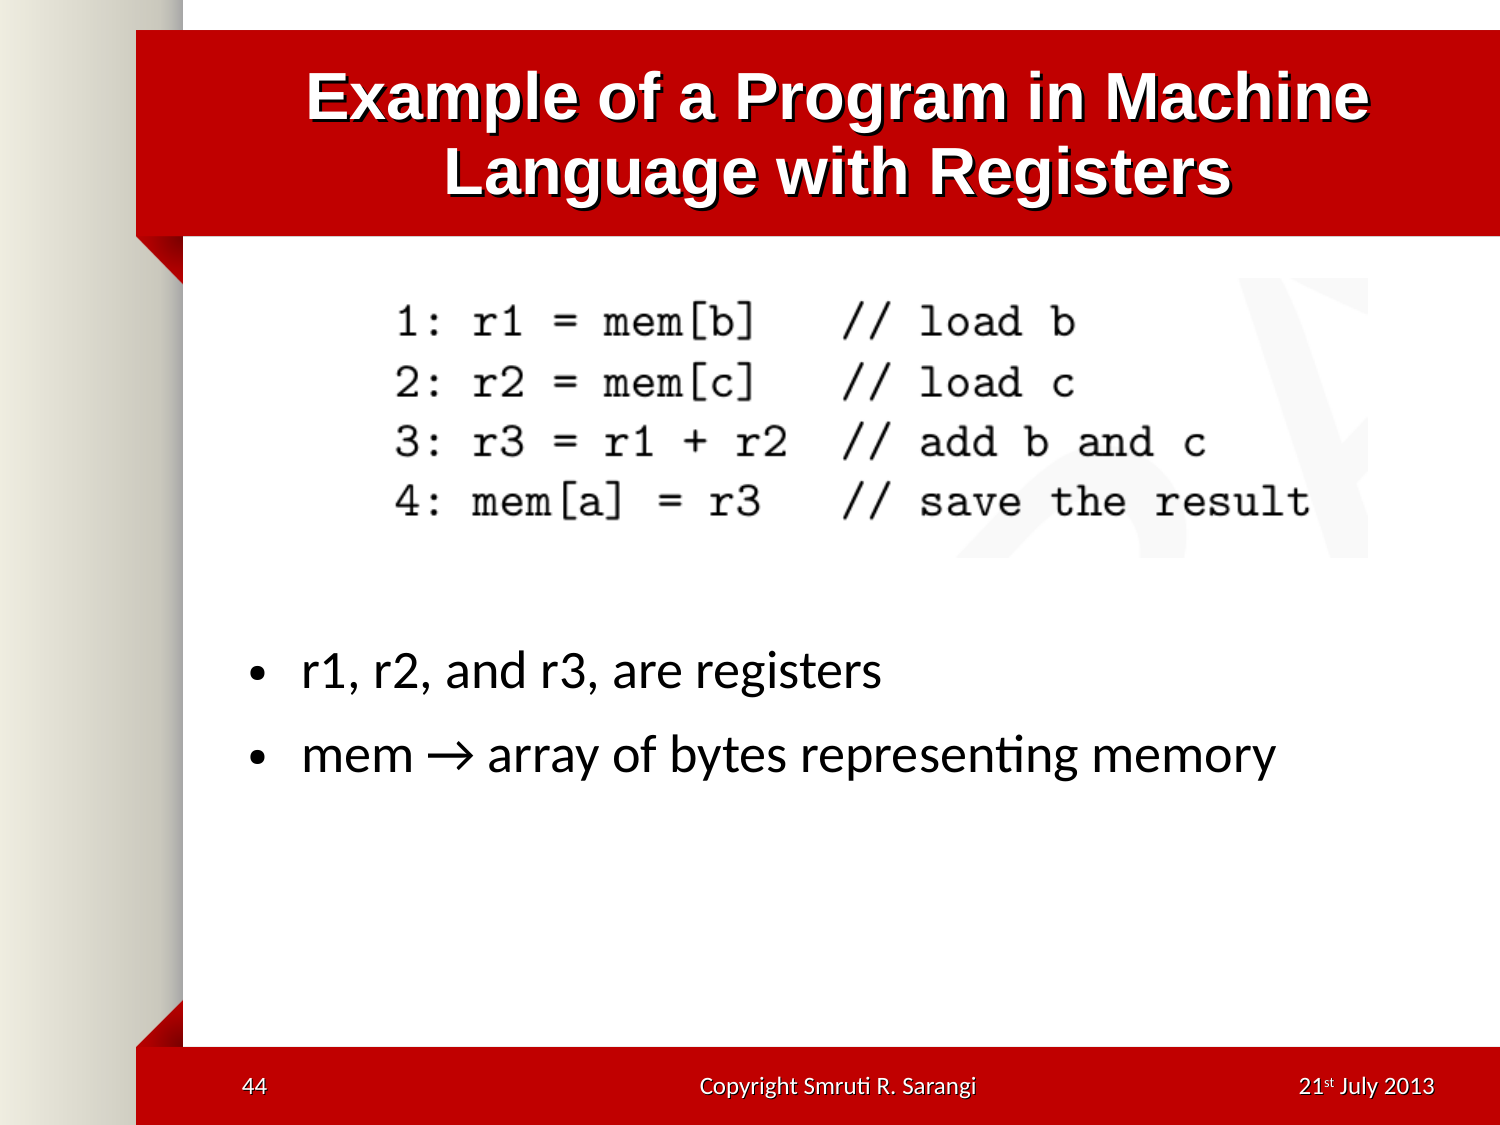

# Example of a Program in Machine Language with Registers
r1, r2, and r3, are registers
mem → array of bytes representing memory
44
Your date here